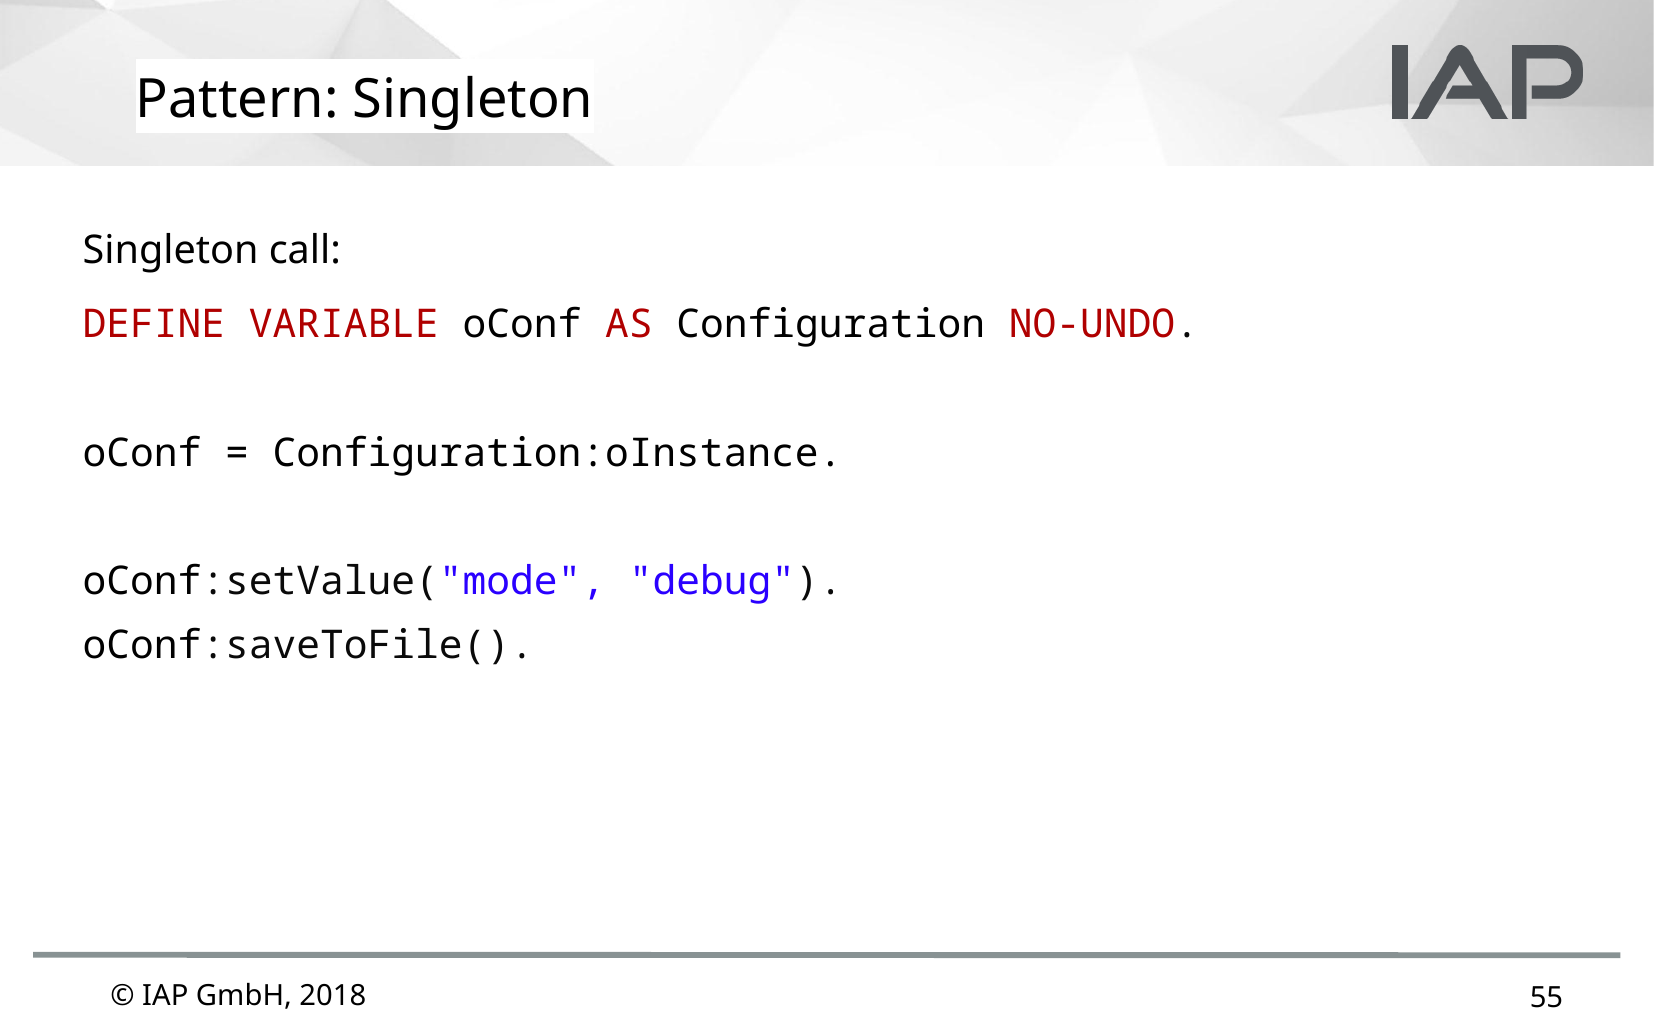

# Pattern: Singleton
Singleton call:
DEFINE VARIABLE oConf AS Configuration NO-UNDO.
oConf = Configuration:oInstance.
oConf:setValue("mode", "debug").
oConf:saveToFile().
© IAP GmbH, 2018
55